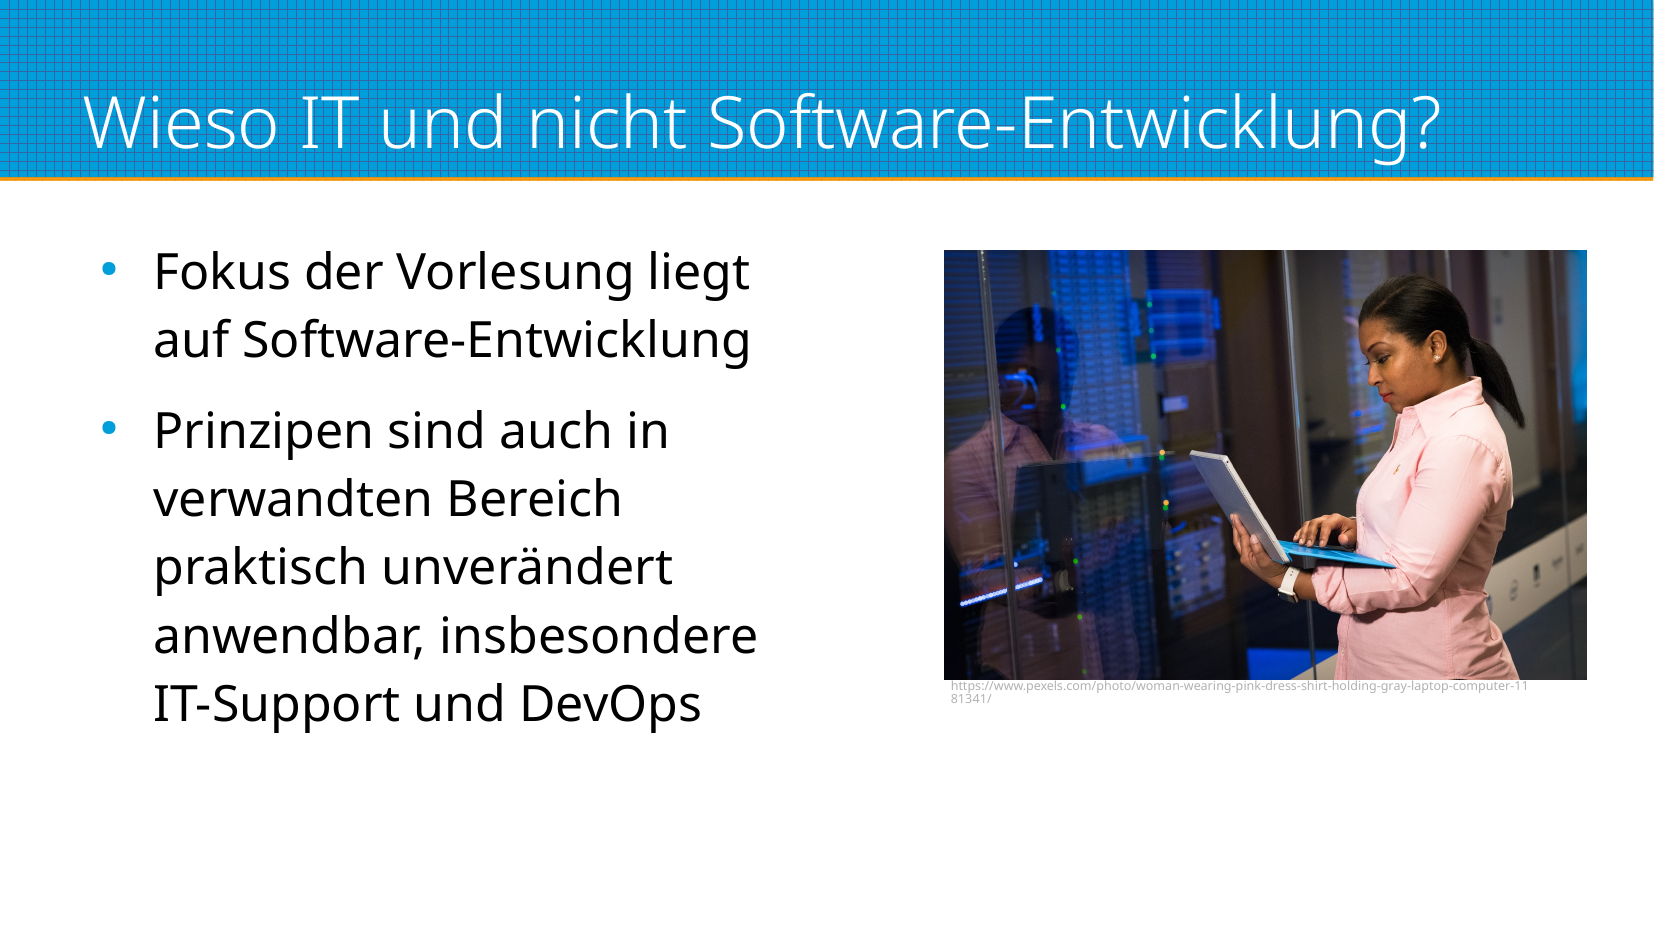

# Wieso IT und nicht Software-Entwicklung?
Fokus der Vorlesung liegt auf Software-Entwicklung
Prinzipen sind auch in verwandten Bereich praktisch unverändert anwendbar, insbesondere IT-Support und DevOps
https://www.pexels.com/photo/woman-wearing-pink-dress-shirt-holding-gray-laptop-computer-1181341/